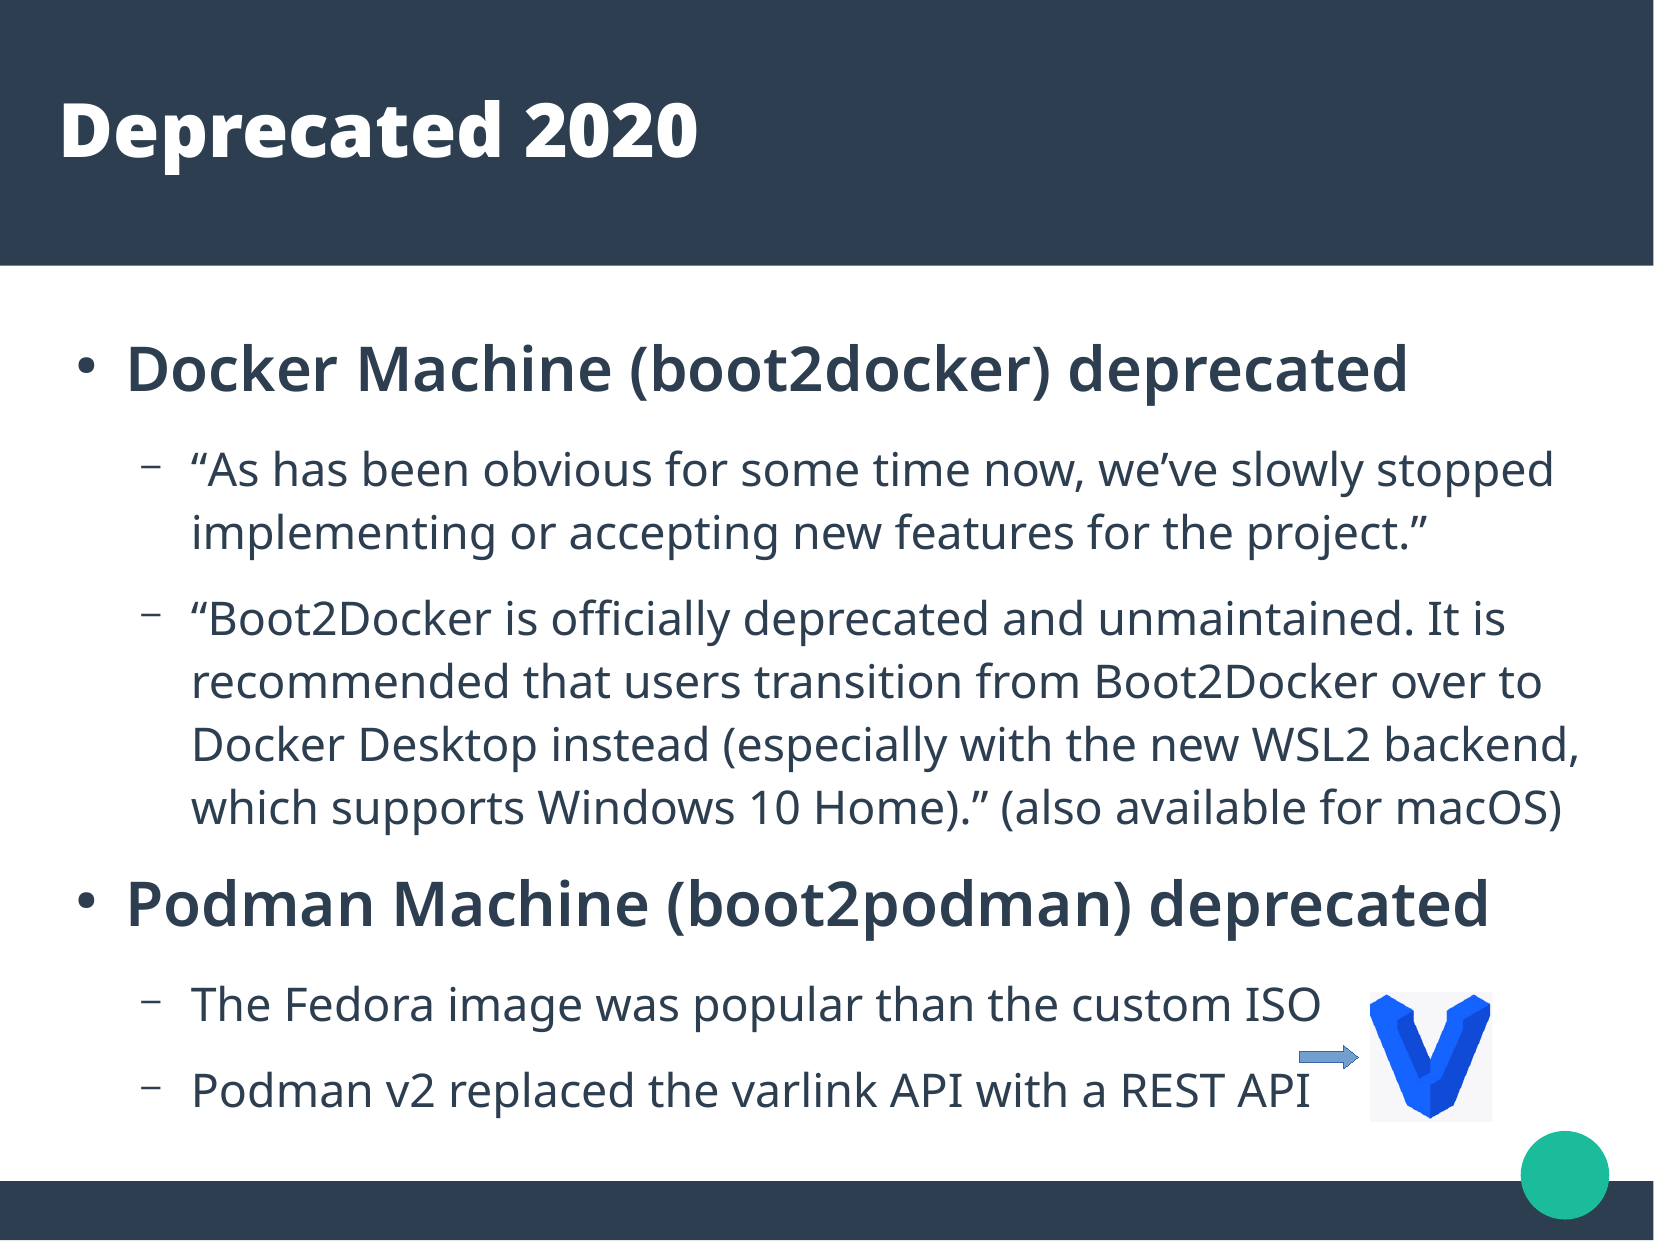

# Deprecated 2020
Docker Machine (boot2docker) deprecated
“As has been obvious for some time now, we’ve slowly stopped implementing or accepting new features for the project.”
“Boot2Docker is officially deprecated and unmaintained. It is recommended that users transition from Boot2Docker over to Docker Desktop instead (especially with the new WSL2 backend, which supports Windows 10 Home).” (also available for macOS)
Podman Machine (boot2podman) deprecated
The Fedora image was popular than the custom ISO
Podman v2 replaced the varlink API with a REST API